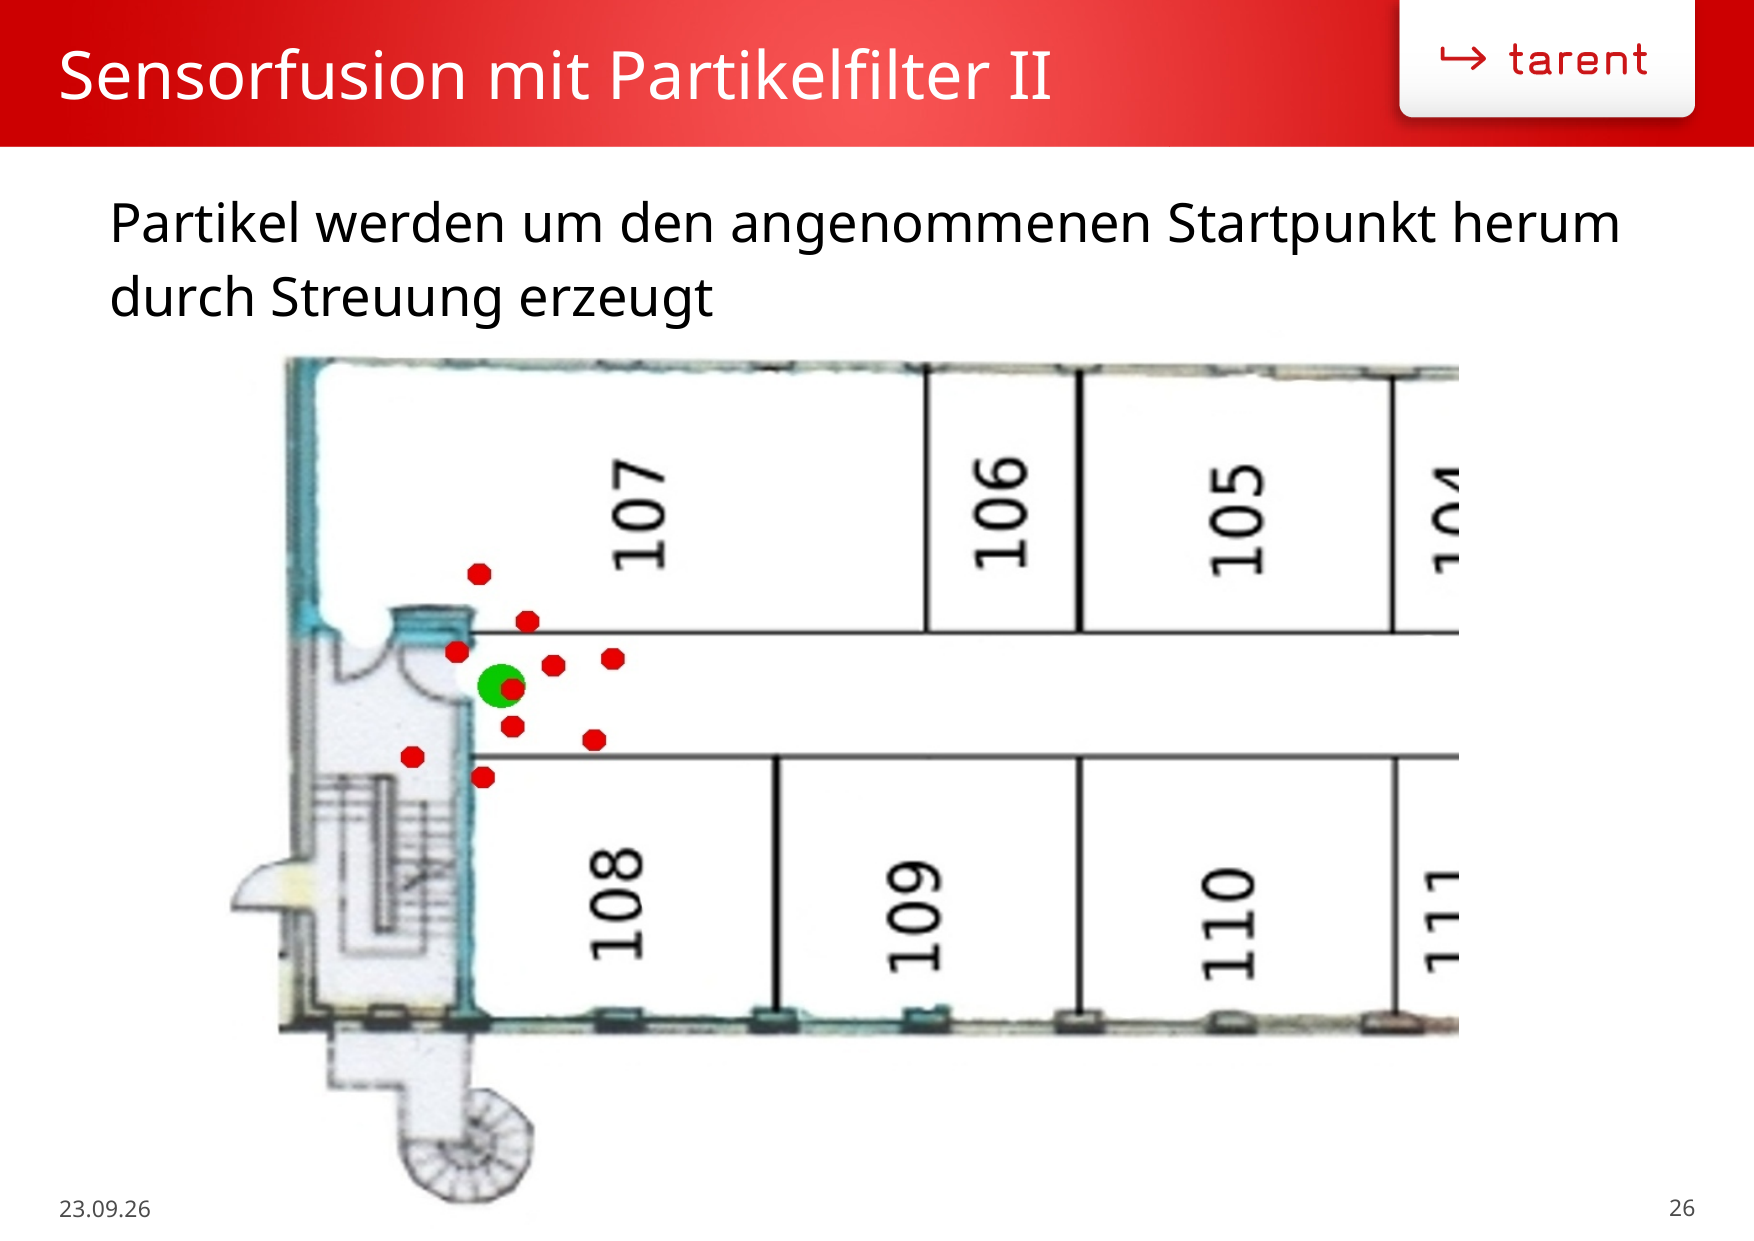

# Sensorfusion mit Partikelfilter II
Partikel werden um den angenommenen Startpunkt herum durch Streuung erzeugt